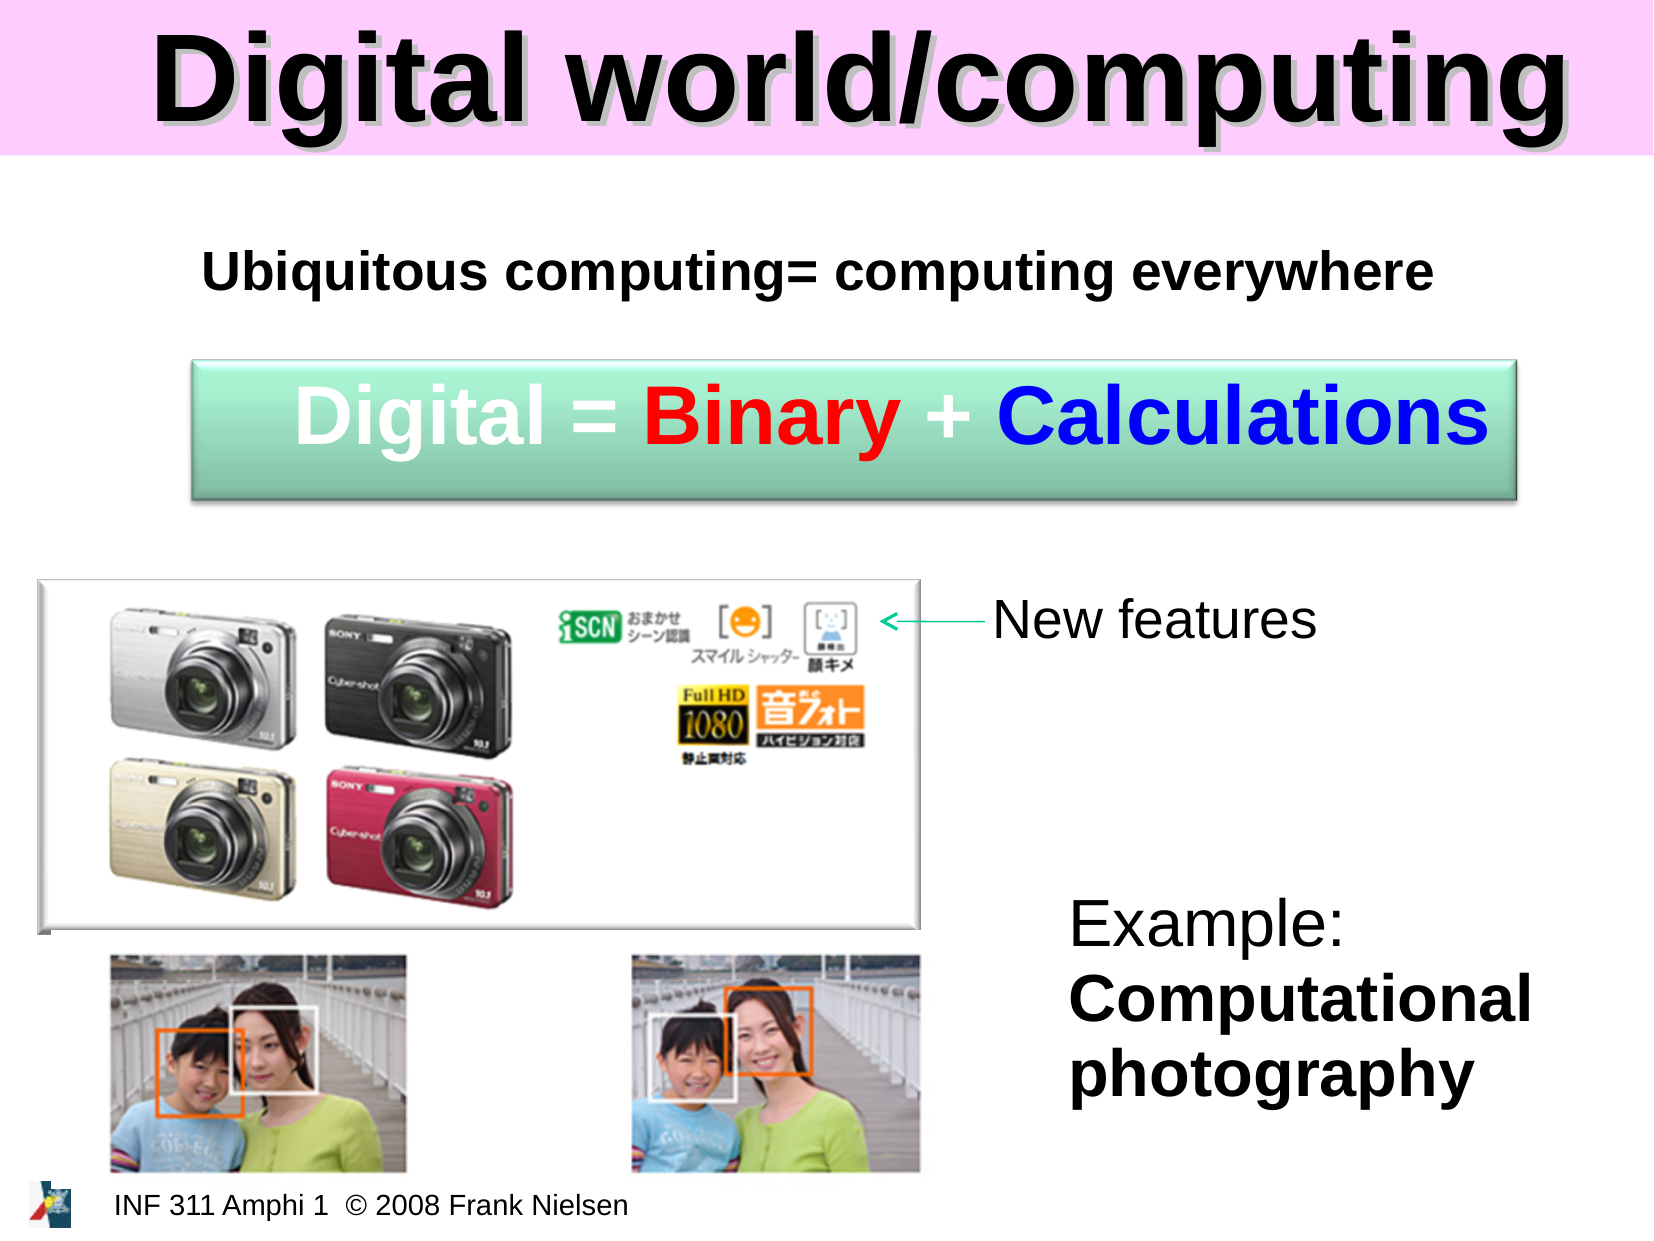

Digital world/computing
Ubiquitous computing= computing everywhere
	Digital = Binary + Calculations
New features
Example:
Computational
photography